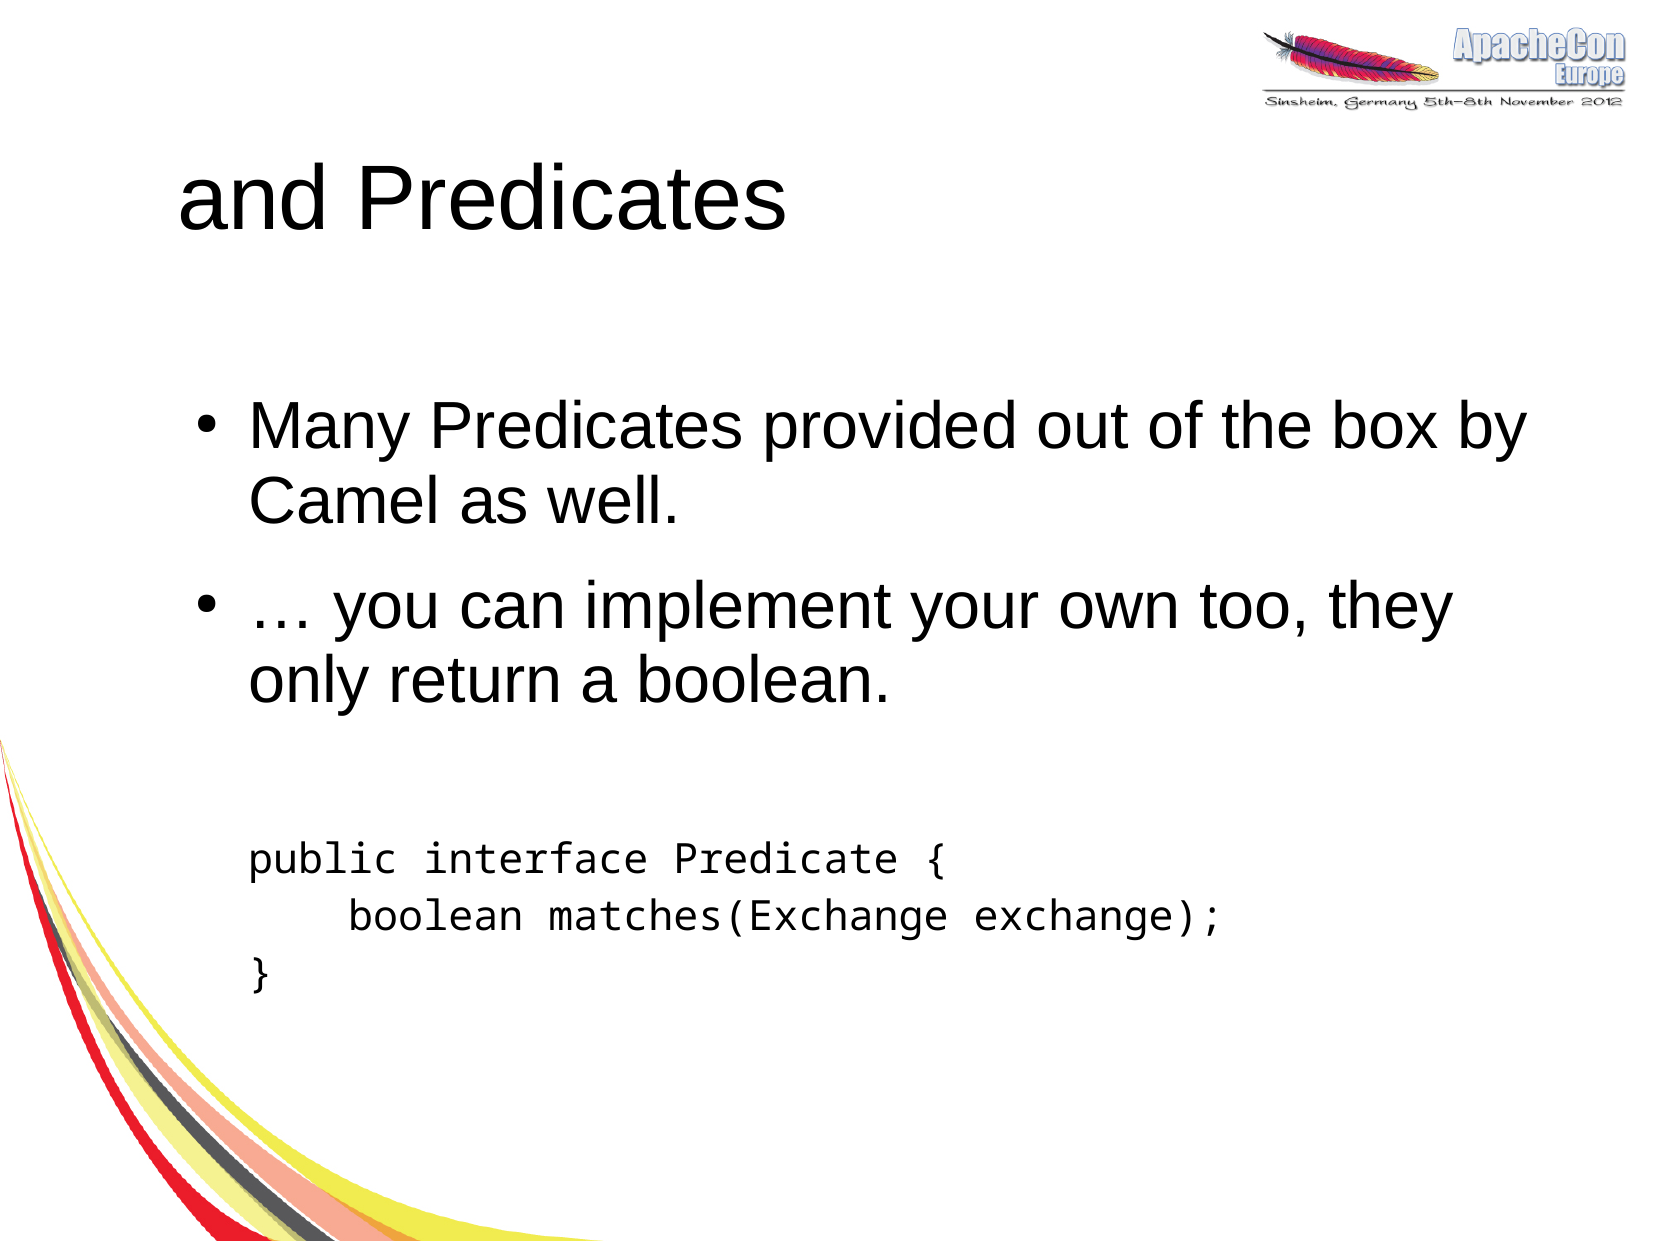

# and Predicates
Many Predicates provided out of the box by Camel as well.
… you can implement your own too, they only return a boolean.
public interface Predicate {
 boolean matches(Exchange exchange);
}